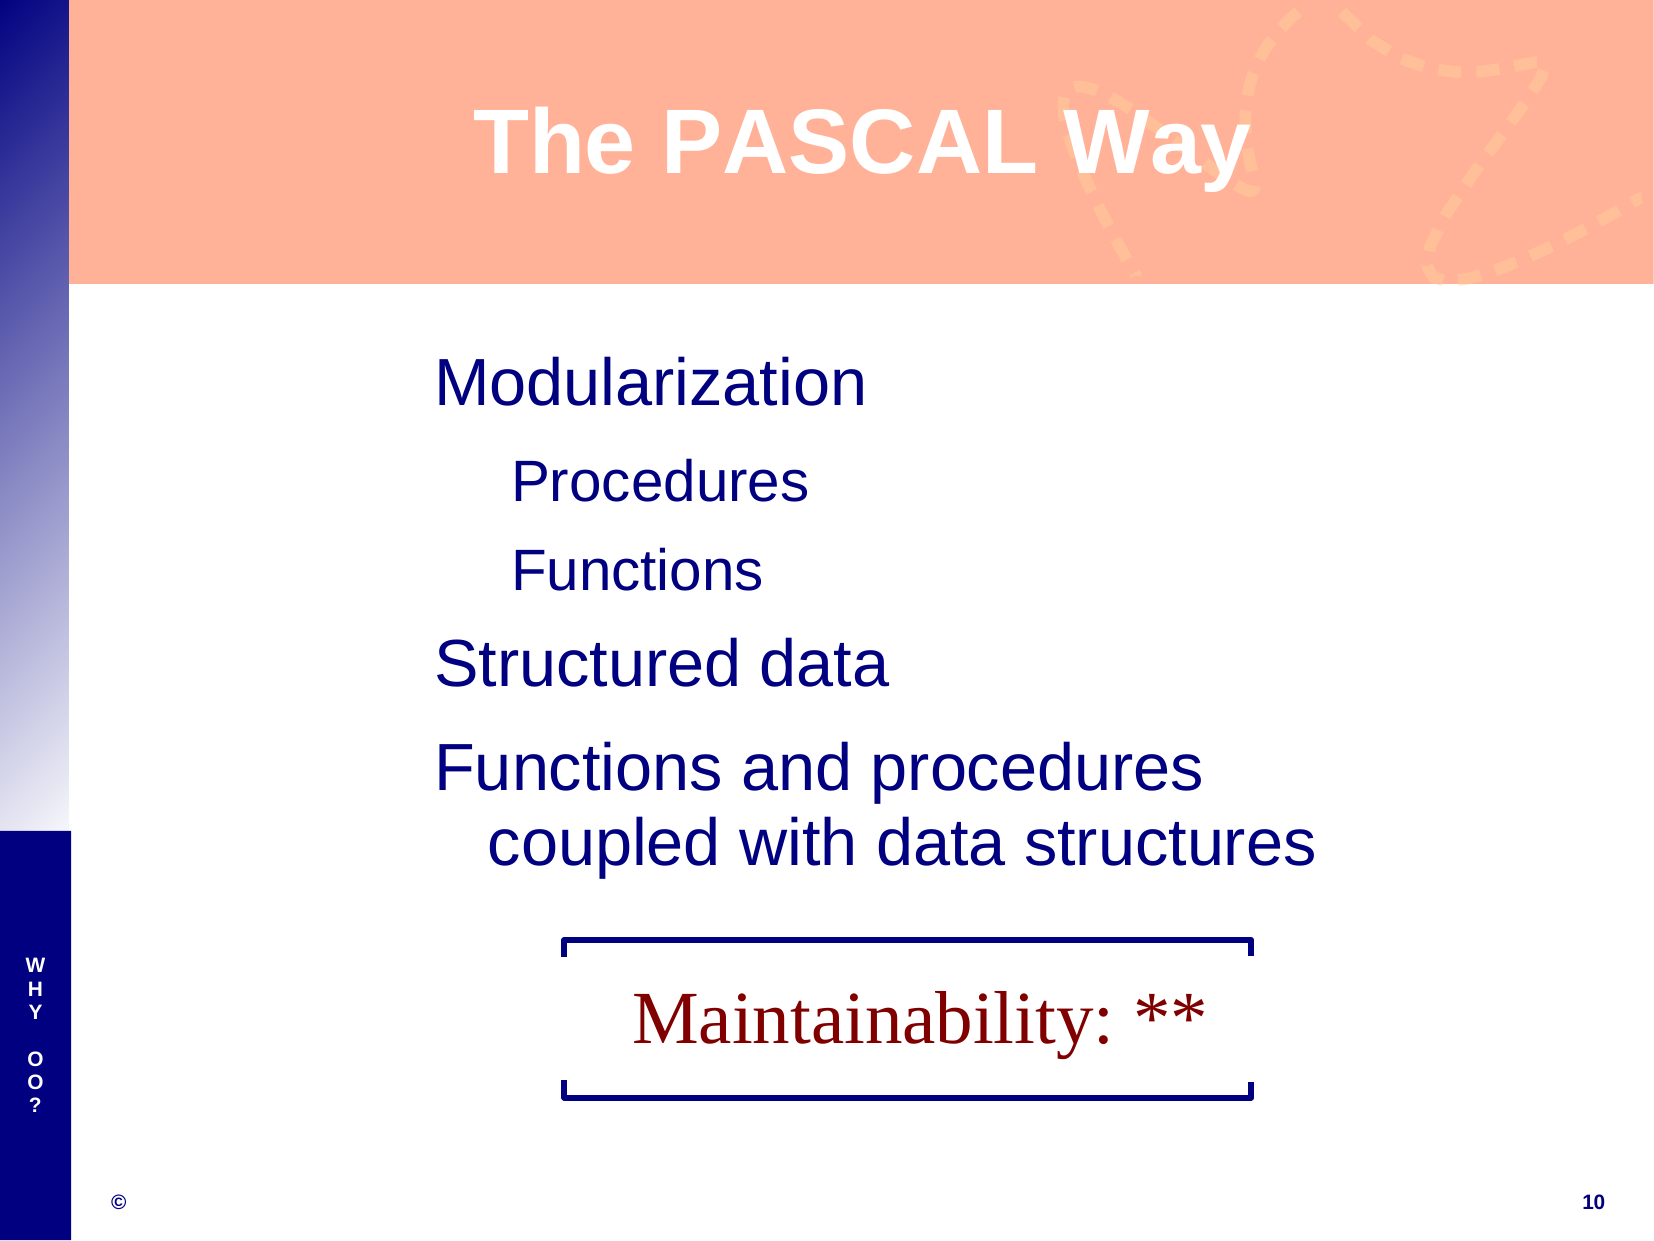

# The PASCAL Way
Modularization
Procedures
Functions
Structured data
Functions and procedures
coupled with data structures
W
H
Y
O
O
?
Maintainability: **